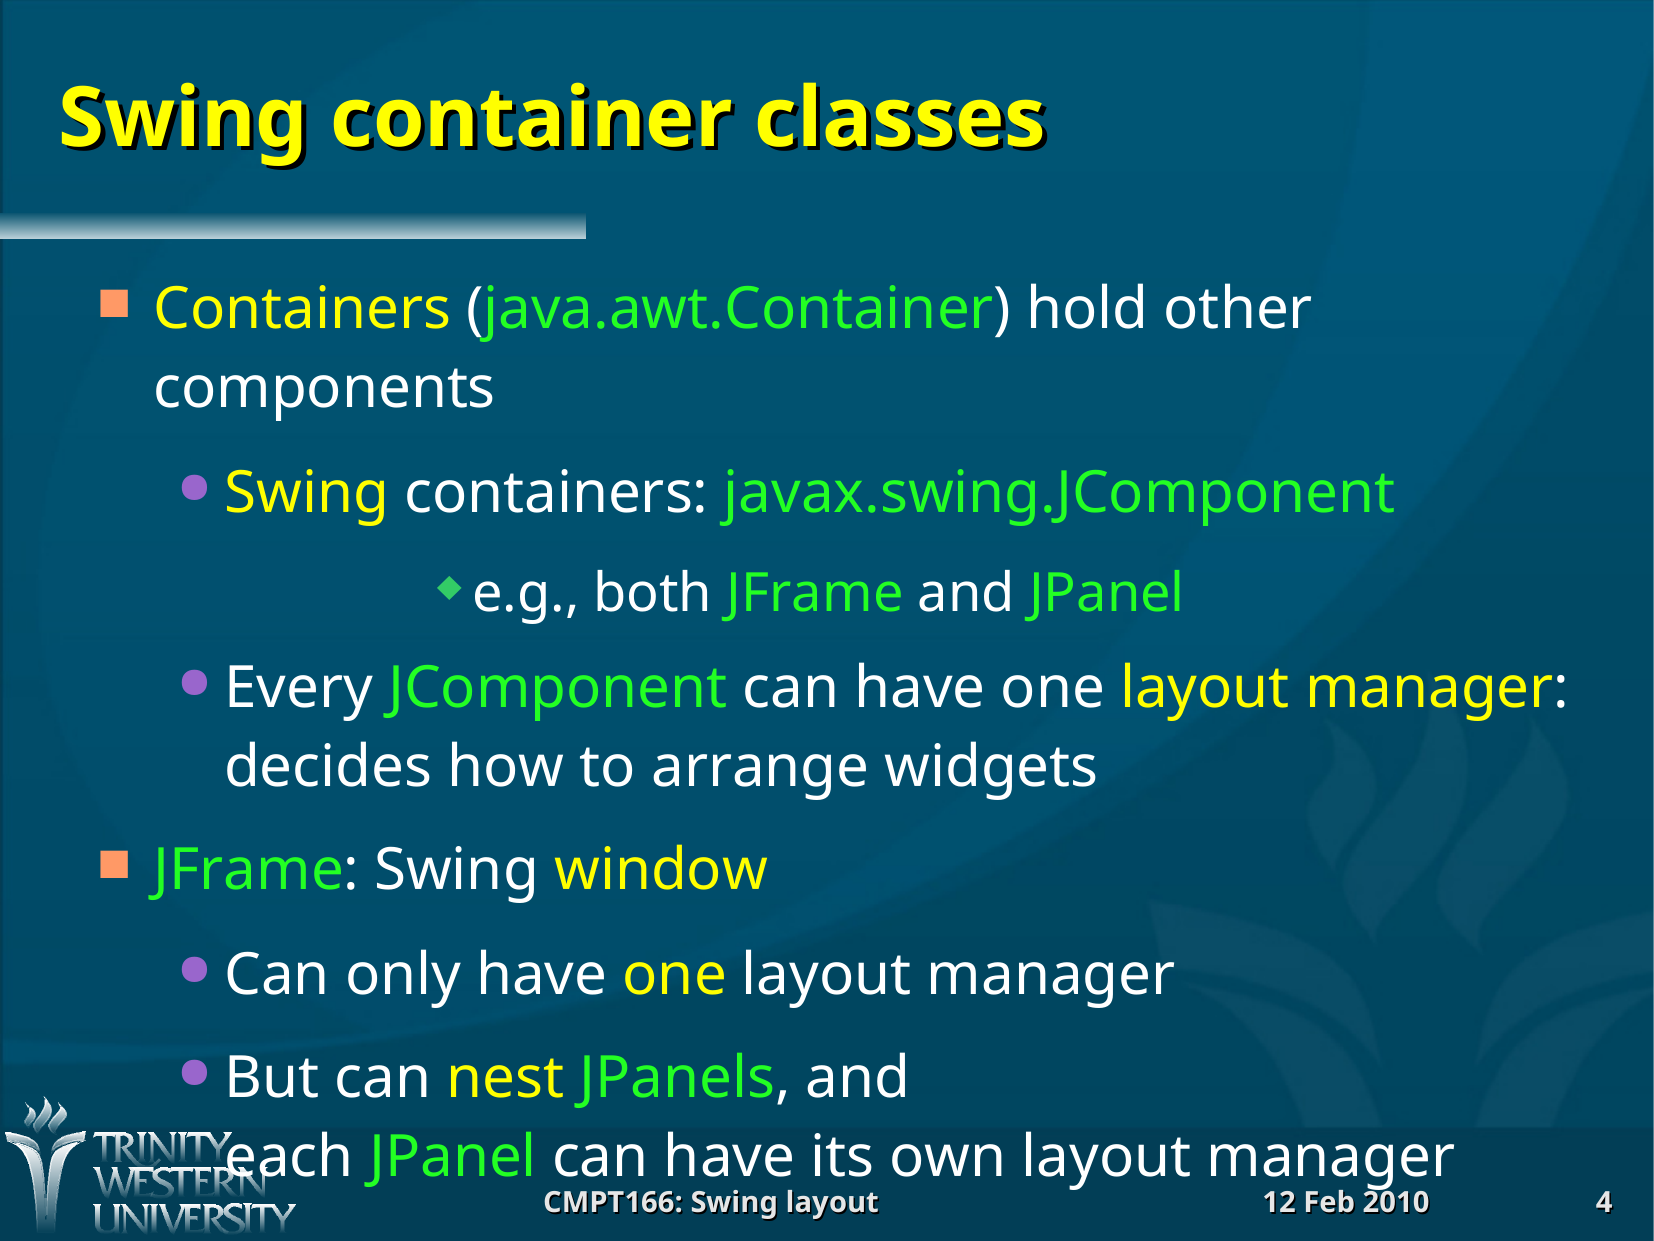

# Swing container classes
Containers (java.awt.Container) hold other components
Swing containers: javax.swing.JComponent
e.g., both JFrame and JPanel
Every JComponent can have one layout manager: decides how to arrange widgets
JFrame: Swing window
Can only have one layout manager
But can nest JPanels, and
each JPanel can have its own layout manager
CMPT166: Swing layout
12 Feb 2010
4